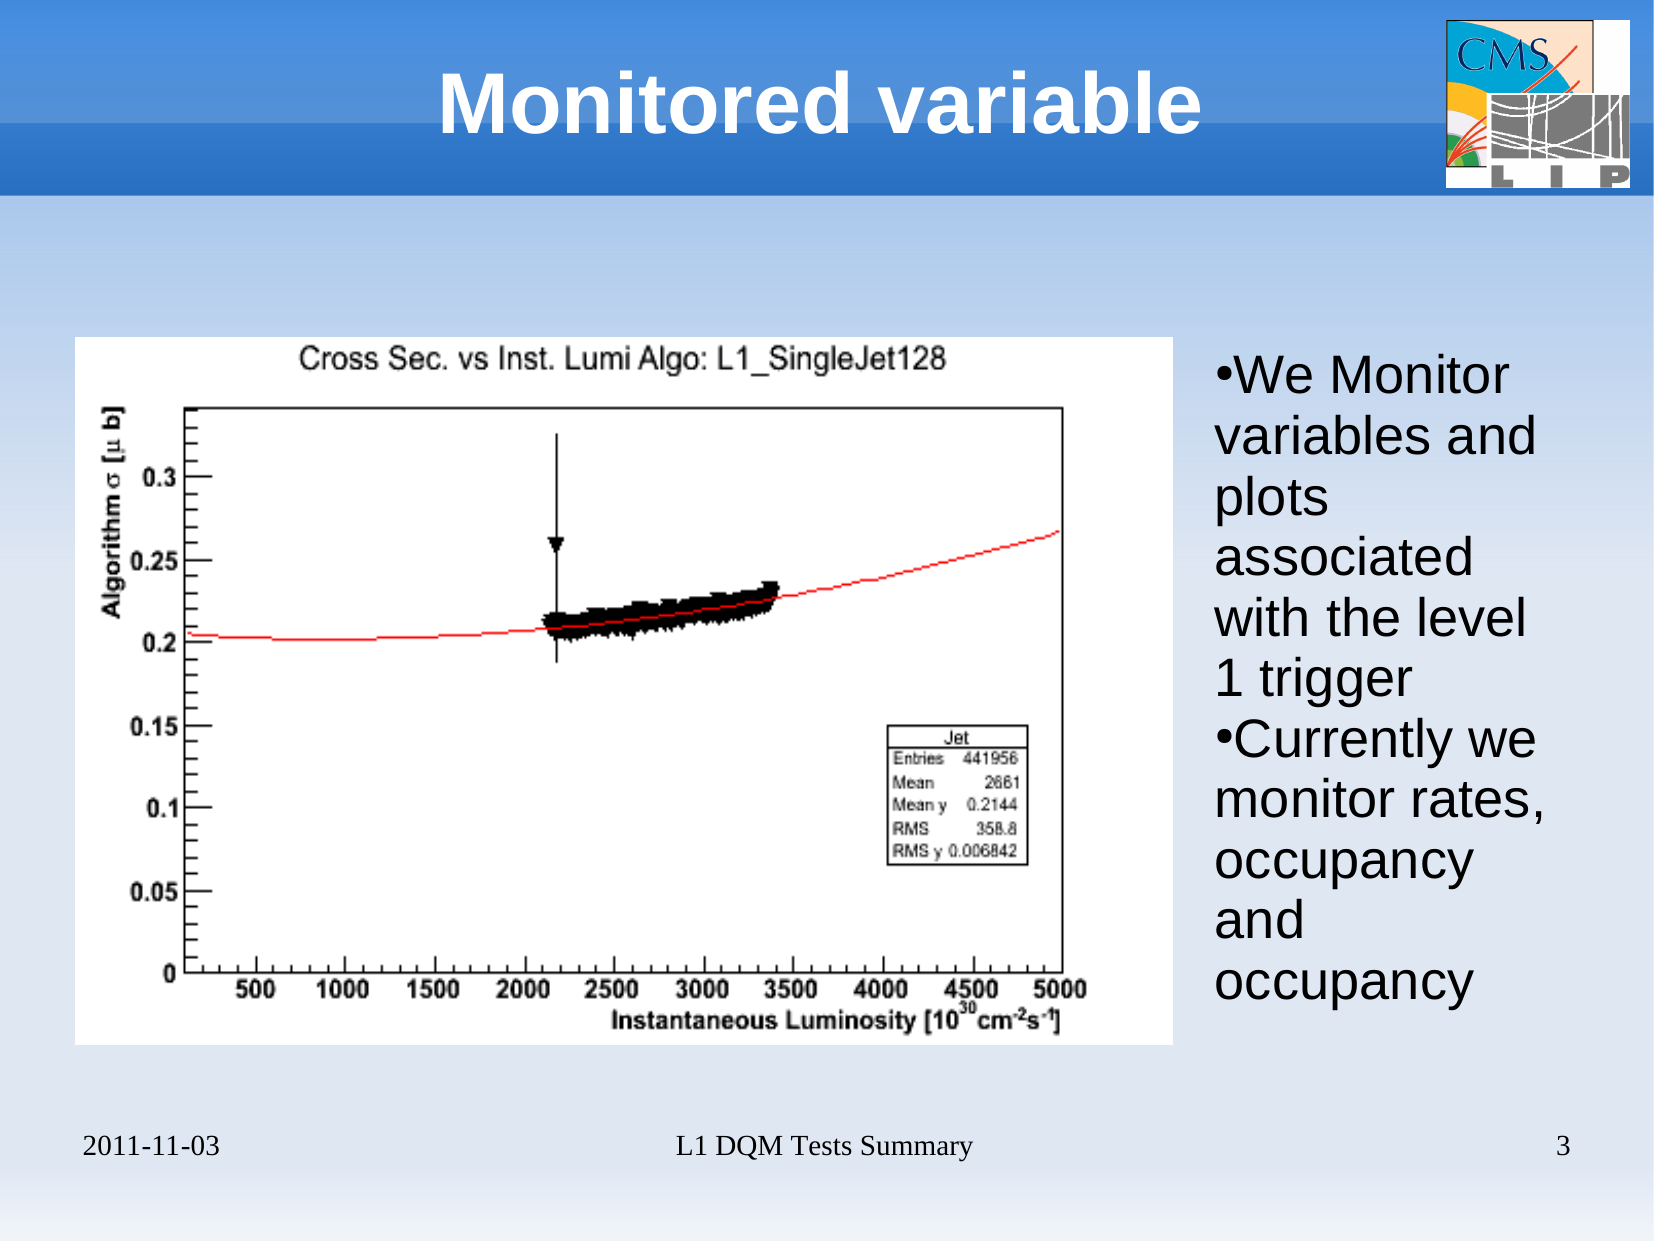

# Monitored variable
We Monitor variables and plots associated with the level 1 trigger
Currently we monitor rates, occupancy and occupancy
2011-11-03
L1 DQM Tests Summary
3